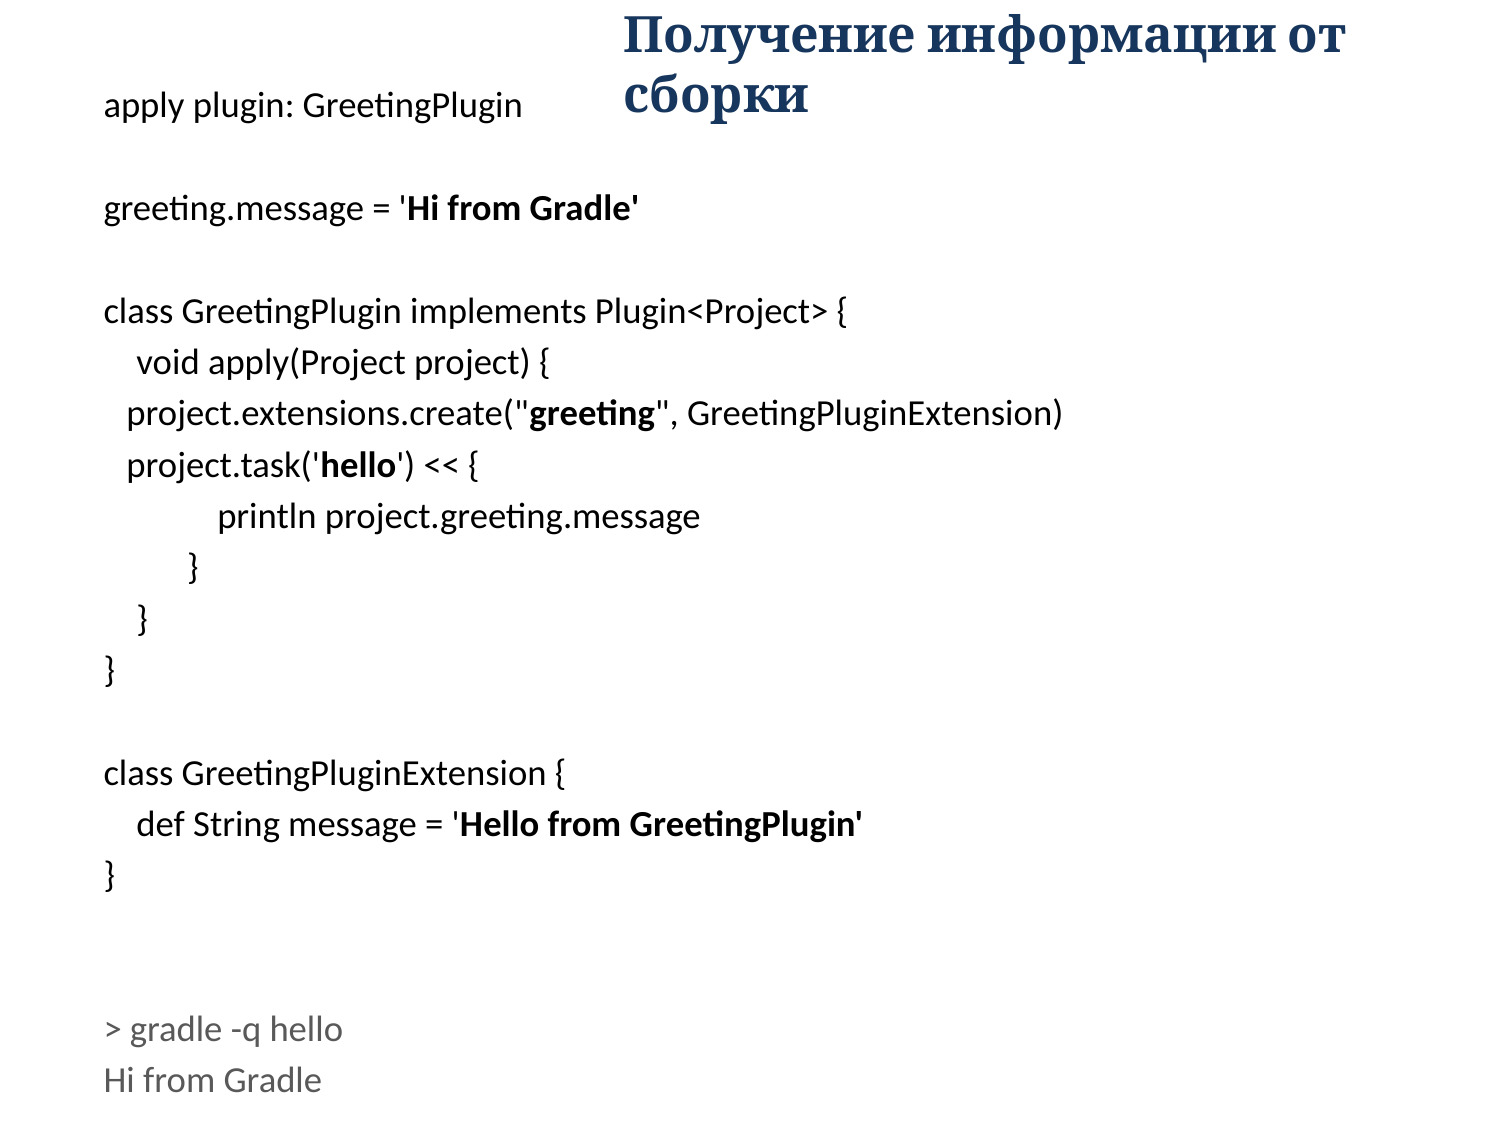

Получение информации от сборки
# apply plugin: GreetingPlugin
greeting.message = 'Hi from Gradle'
class GreetingPlugin implements Plugin<Project> {
 void apply(Project project) {
		project.extensions.create("greeting", GreetingPluginExtension)
		project.task('hello') << {
 		println project.greeting.message
 	}
 }
}
class GreetingPluginExtension {
 def String message = 'Hello from GreetingPlugin'
}
> gradle -q hello
Hi from Gradle